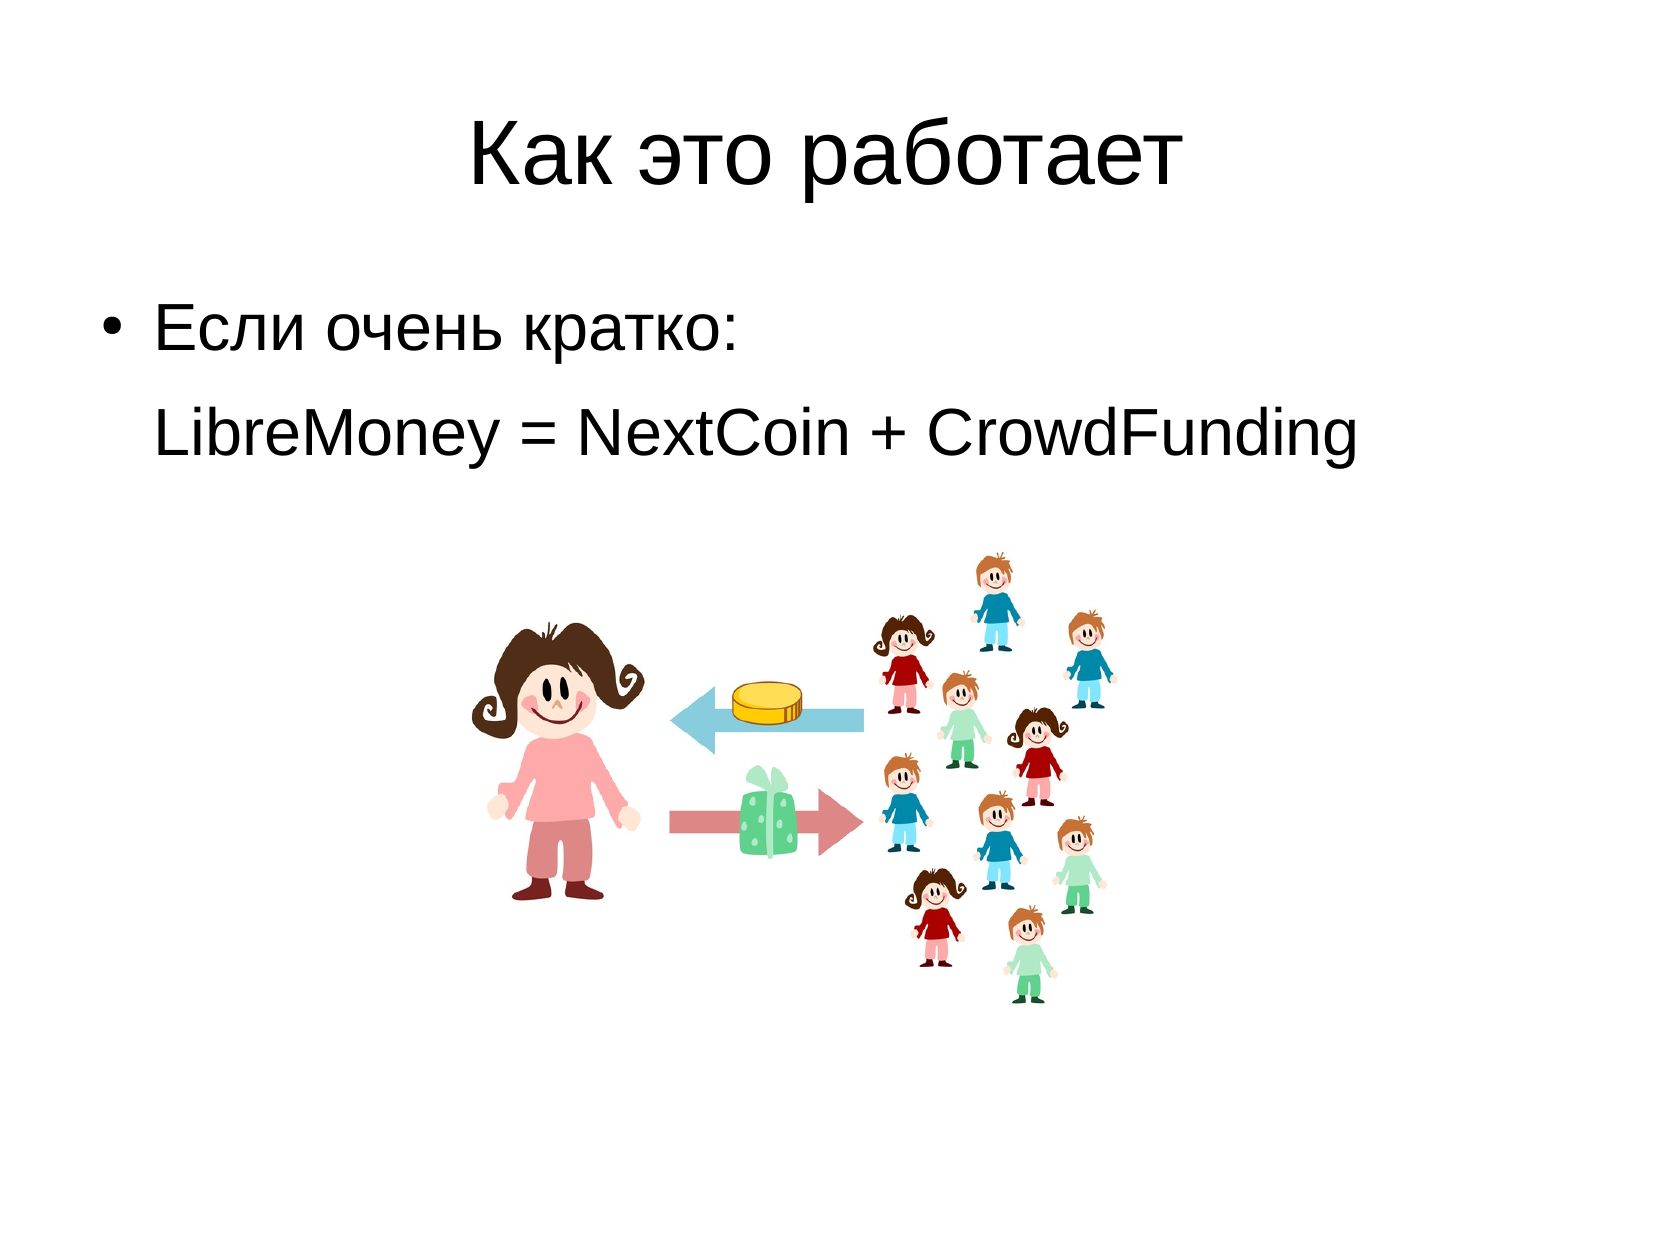

# Как это работает
Если очень кратко:
LibreMoney = NextCoin + CrowdFunding